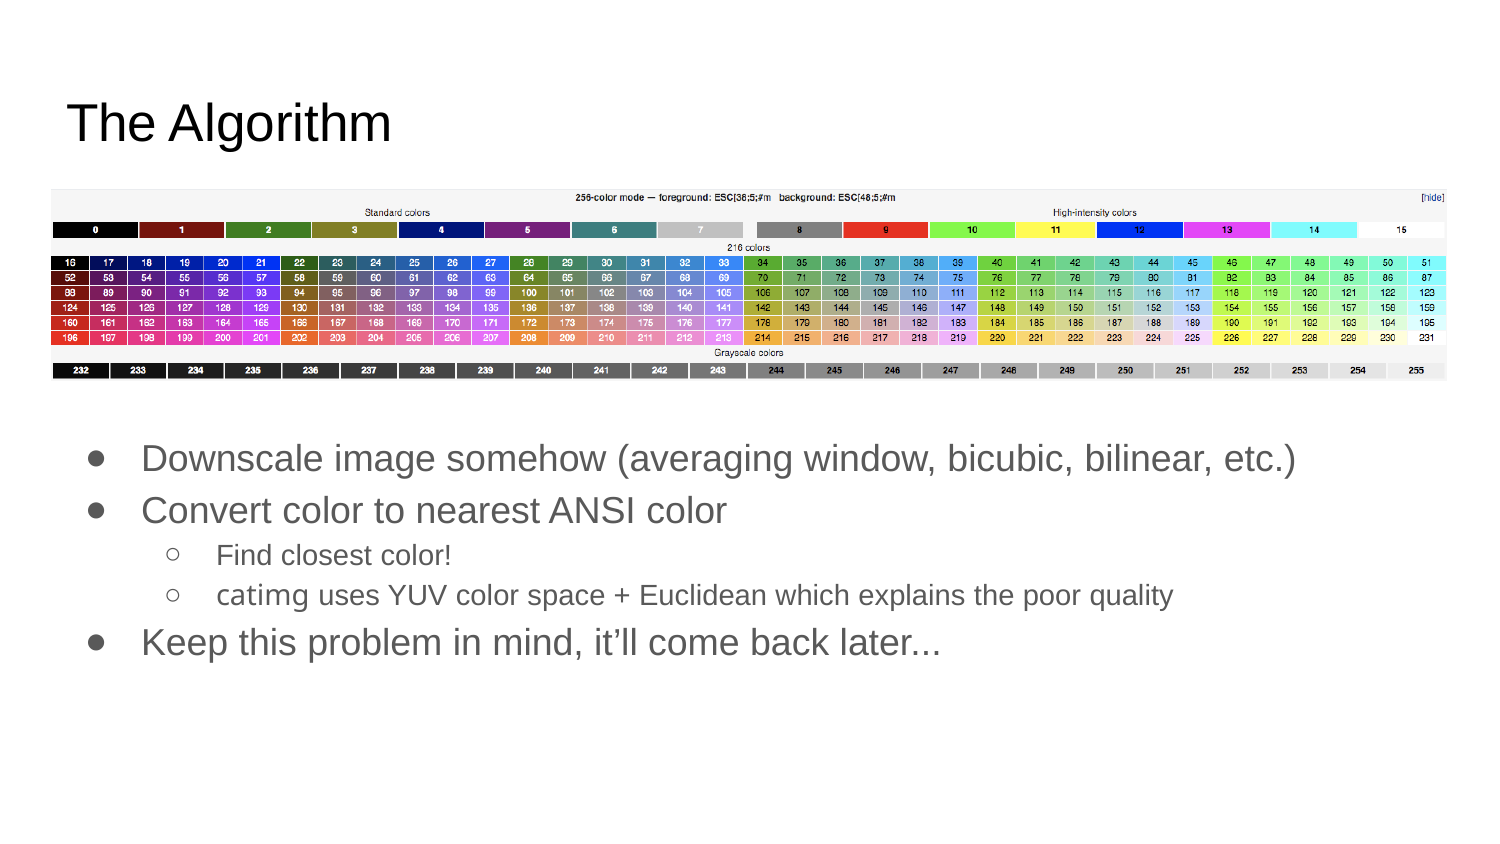

# The Algorithm
Downscale image somehow (averaging window, bicubic, bilinear, etc.)
Convert color to nearest ANSI color
Find closest color!
catimg uses YUV color space + Euclidean which explains the poor quality
Keep this problem in mind, it’ll come back later...